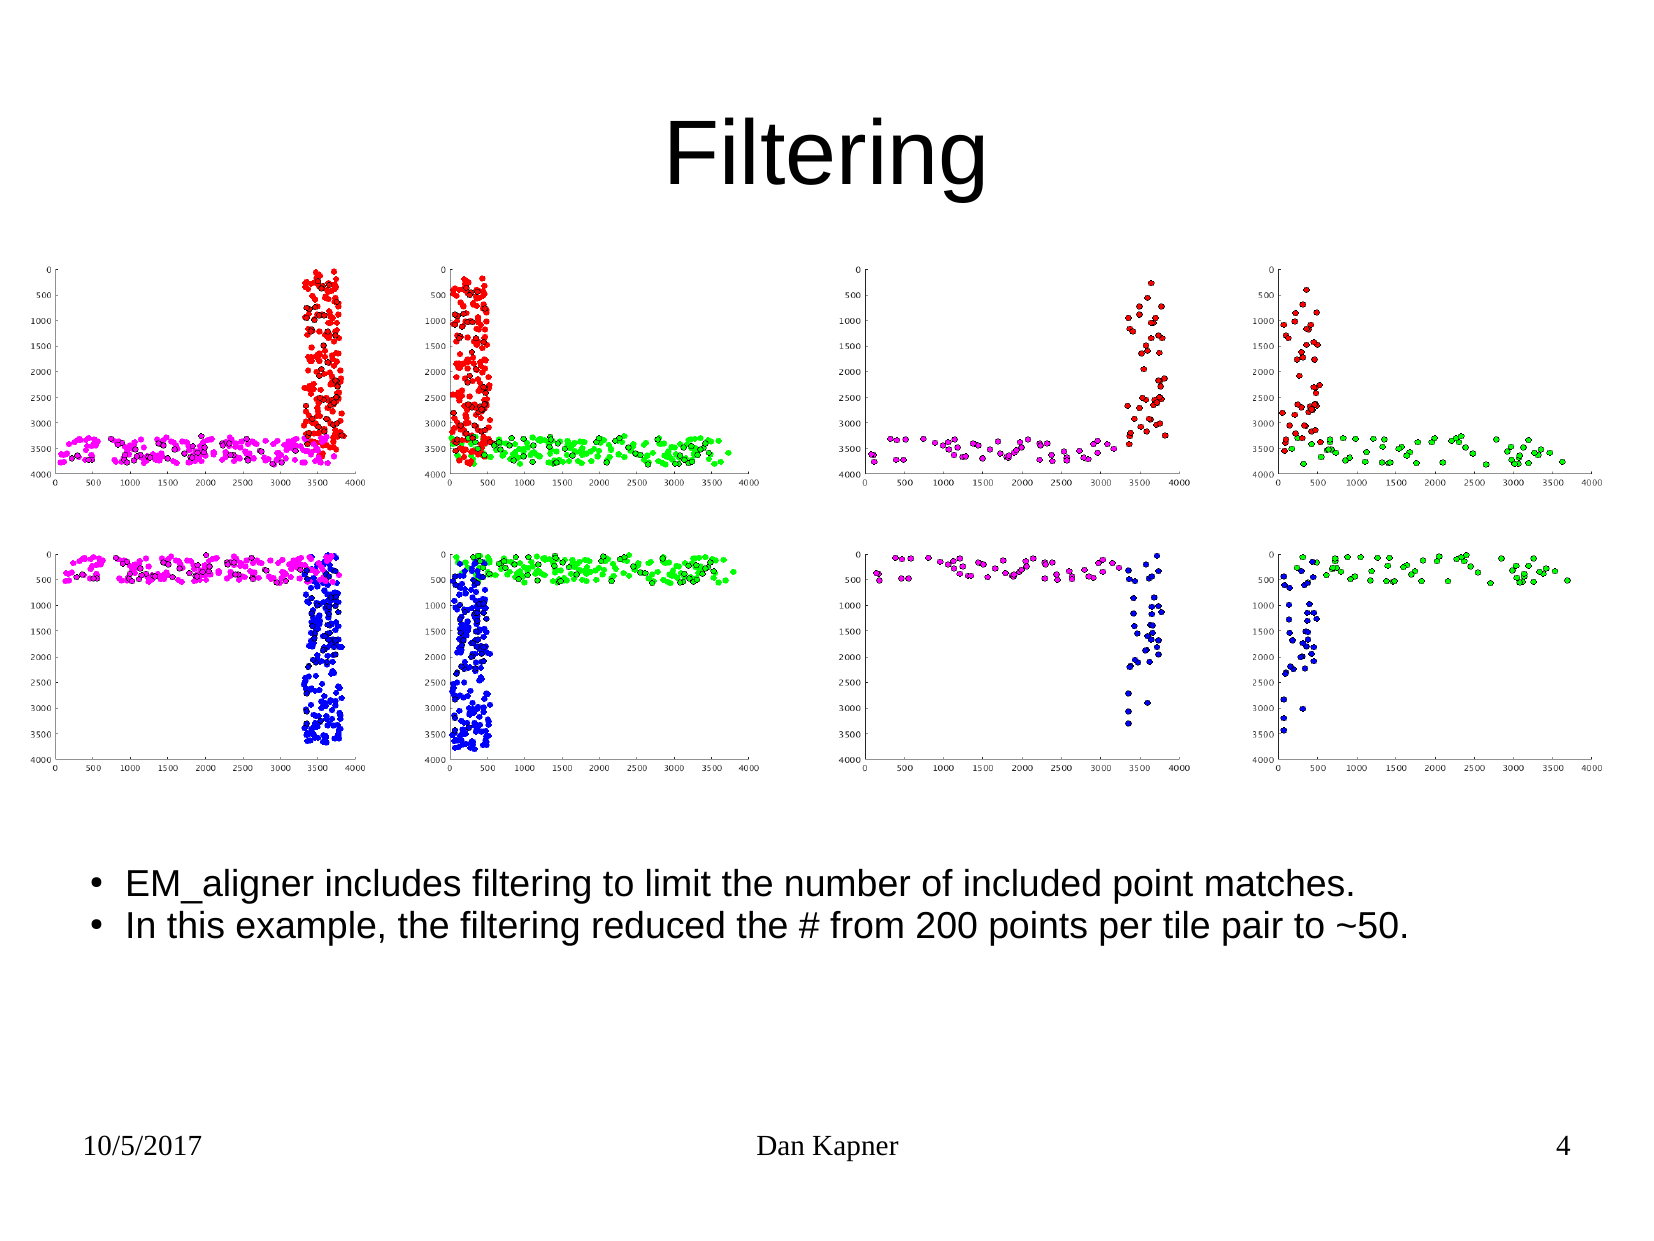

# Filtering
EM_aligner includes filtering to limit the number of included point matches.
In this example, the filtering reduced the # from 200 points per tile pair to ~50.
10/5/2017
Dan Kapner
4